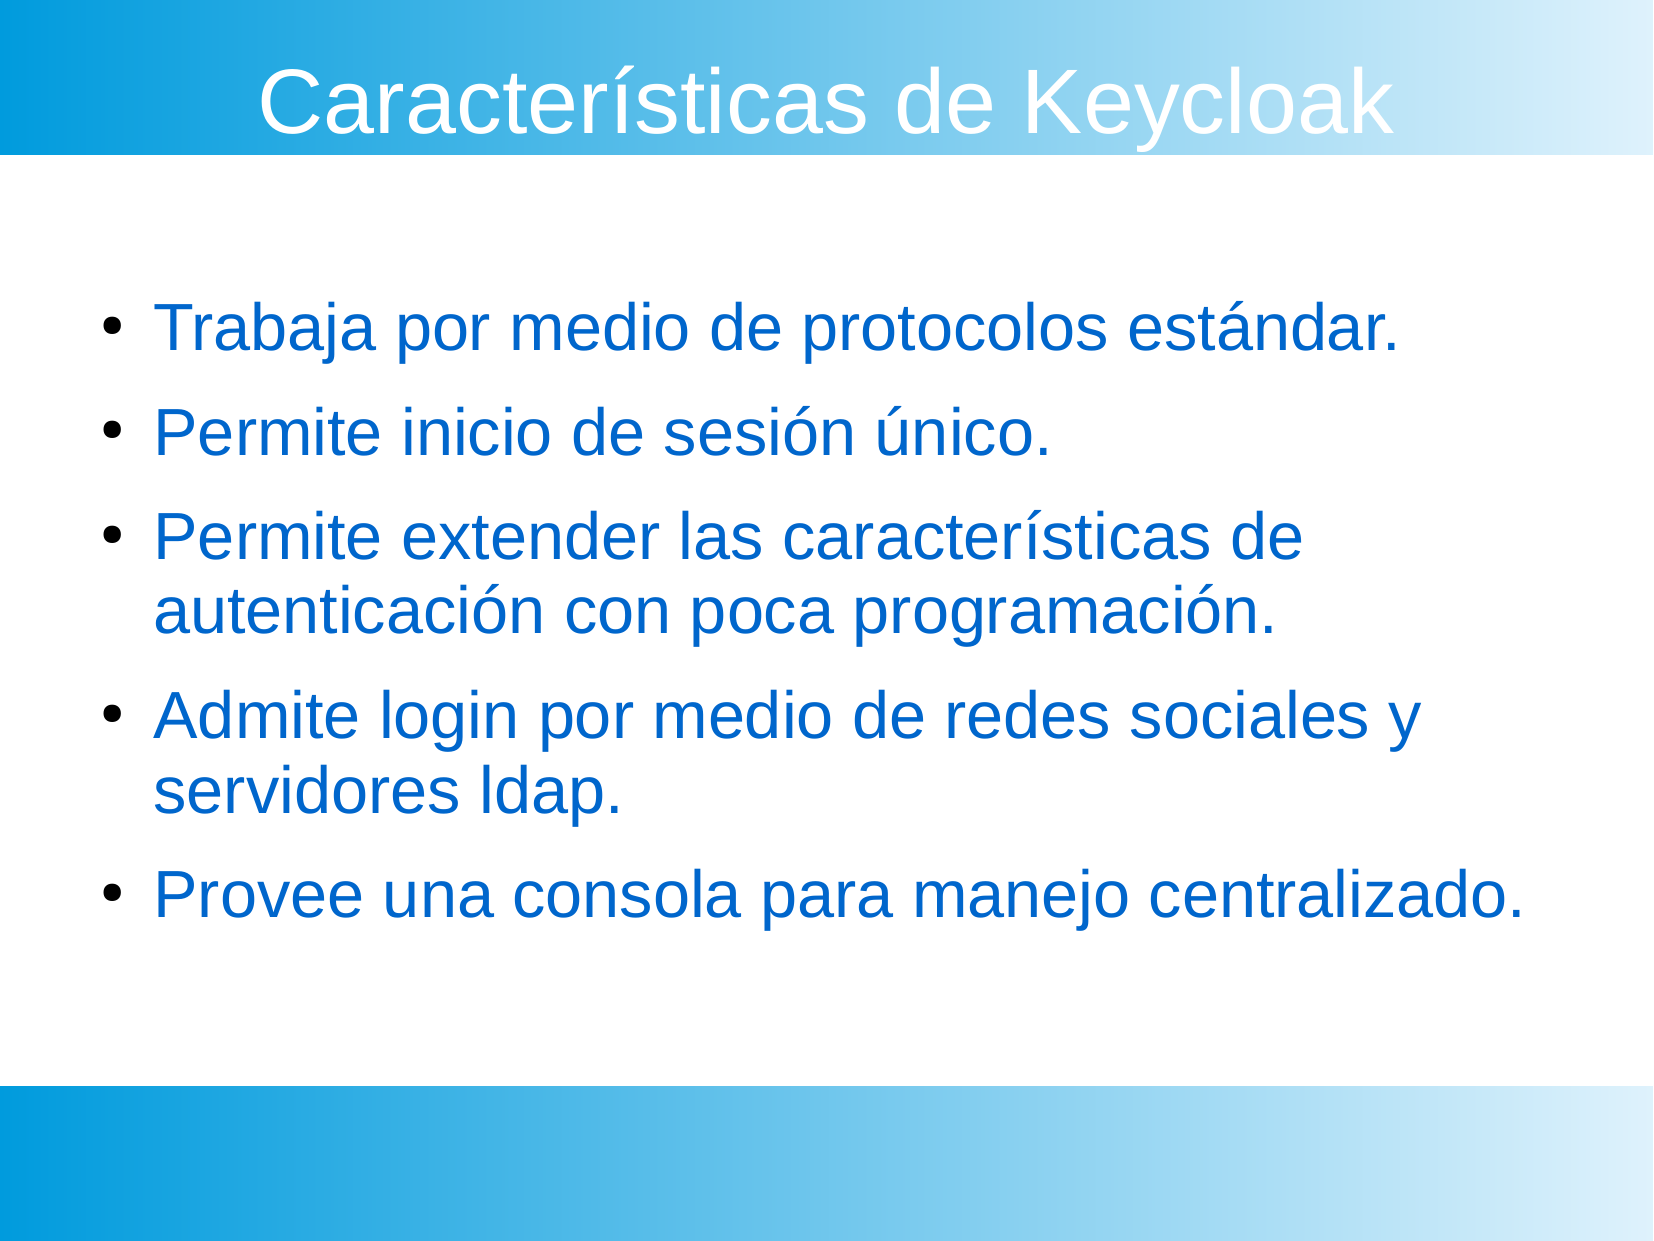

# Características de Keycloak
Trabaja por medio de protocolos estándar.
Permite inicio de sesión único.
Permite extender las características de autenticación con poca programación.
Admite login por medio de redes sociales y servidores ldap.
Provee una consola para manejo centralizado.